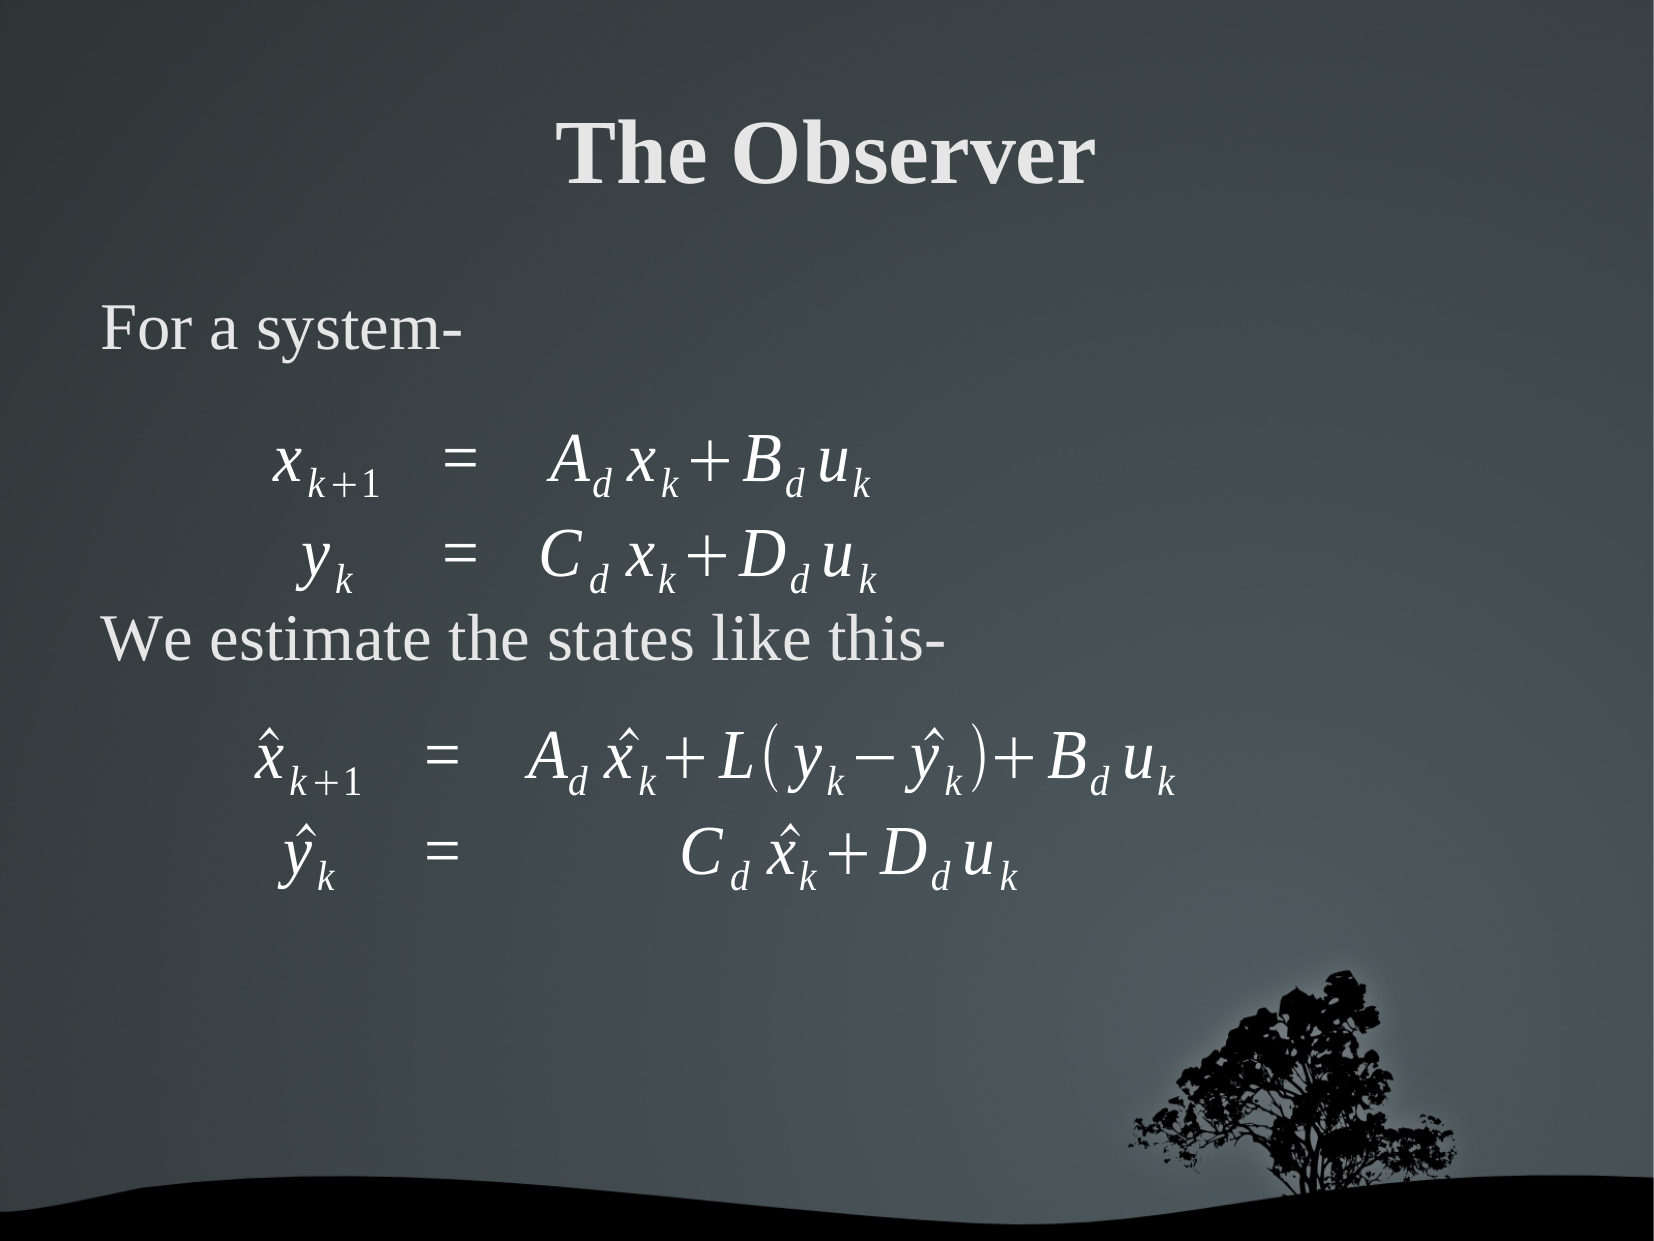

# The Observer
For a system-
We estimate the states like this-